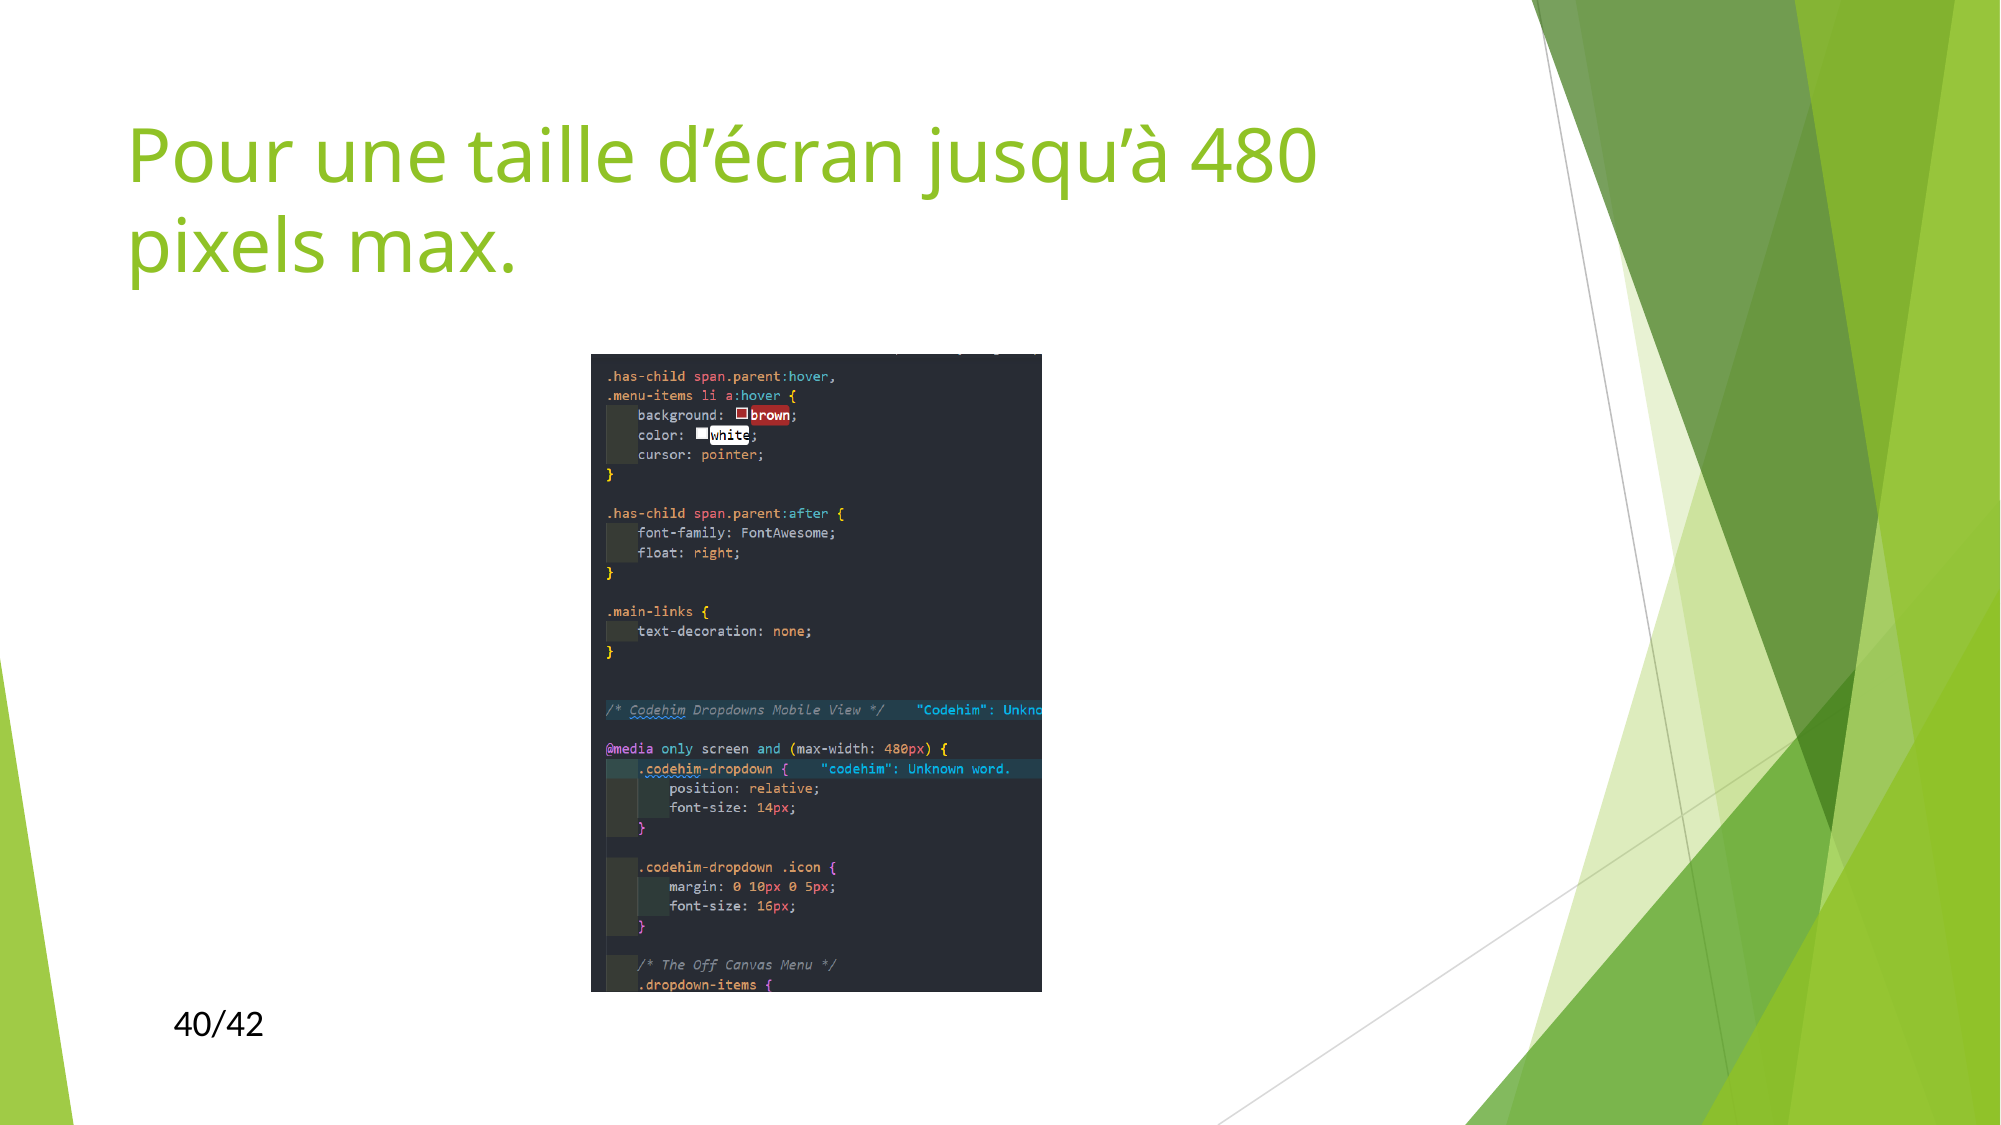

# Pour une taille d’écran jusqu’à 480 pixels max.
40/42